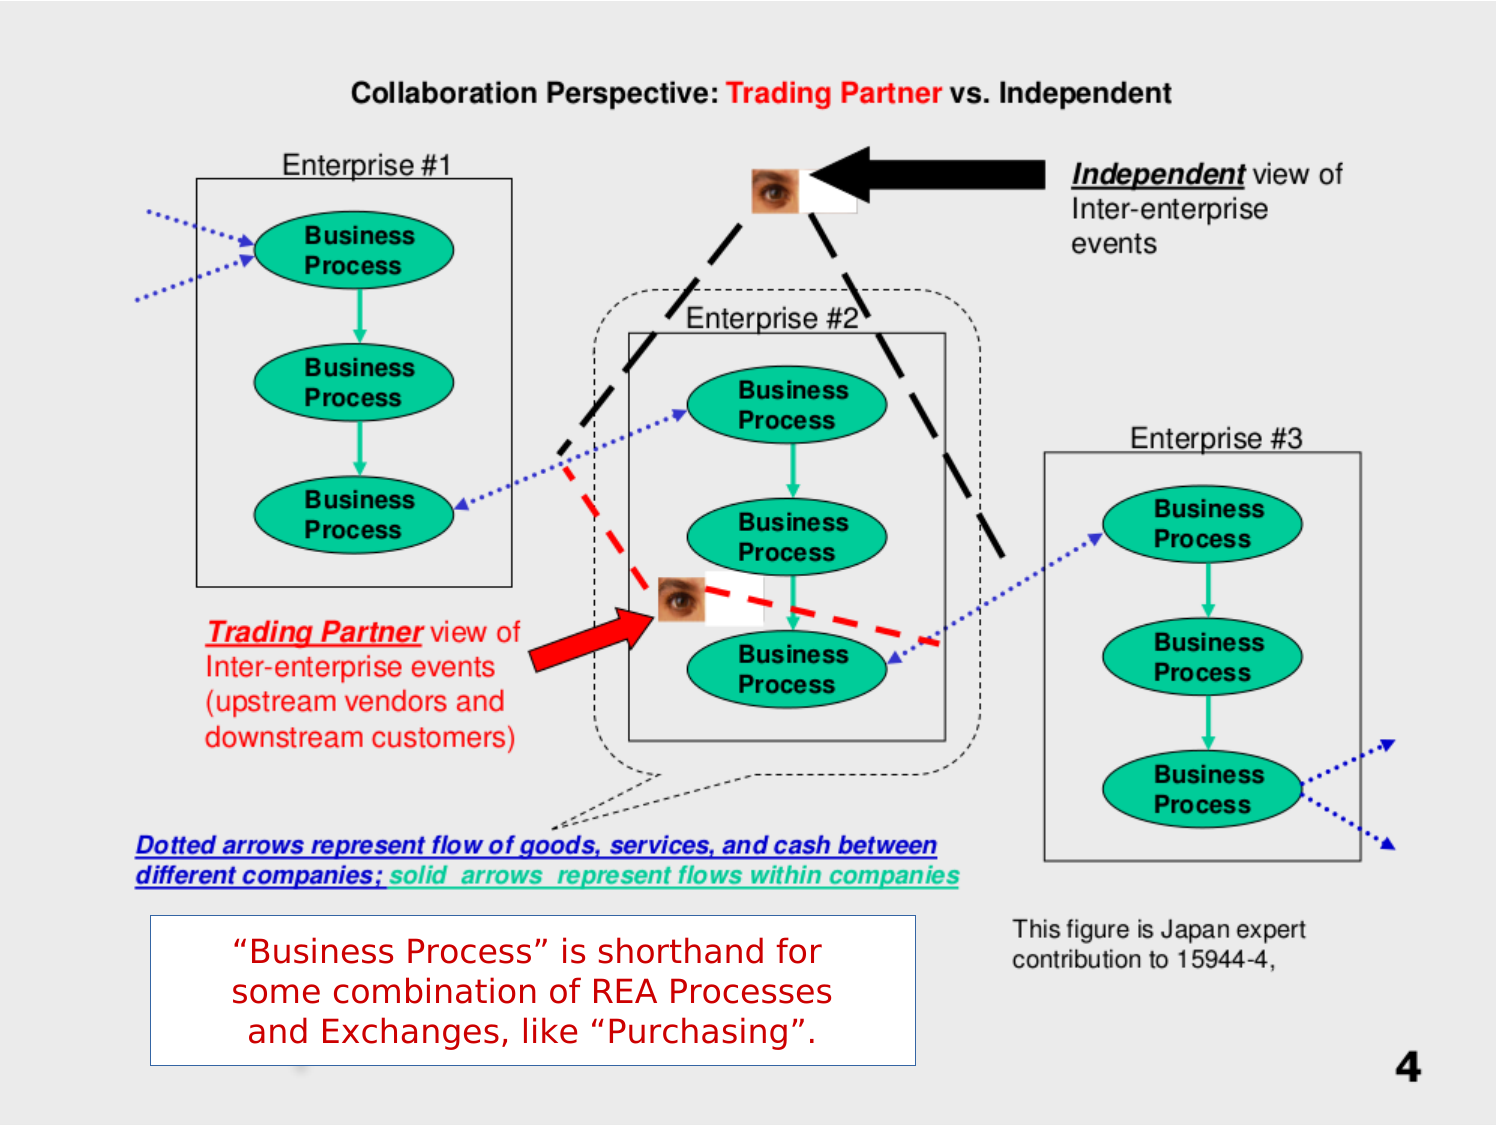

“Business Process” is shorthand for
some combination of REA Processes
and Exchanges, like “Purchasing”.